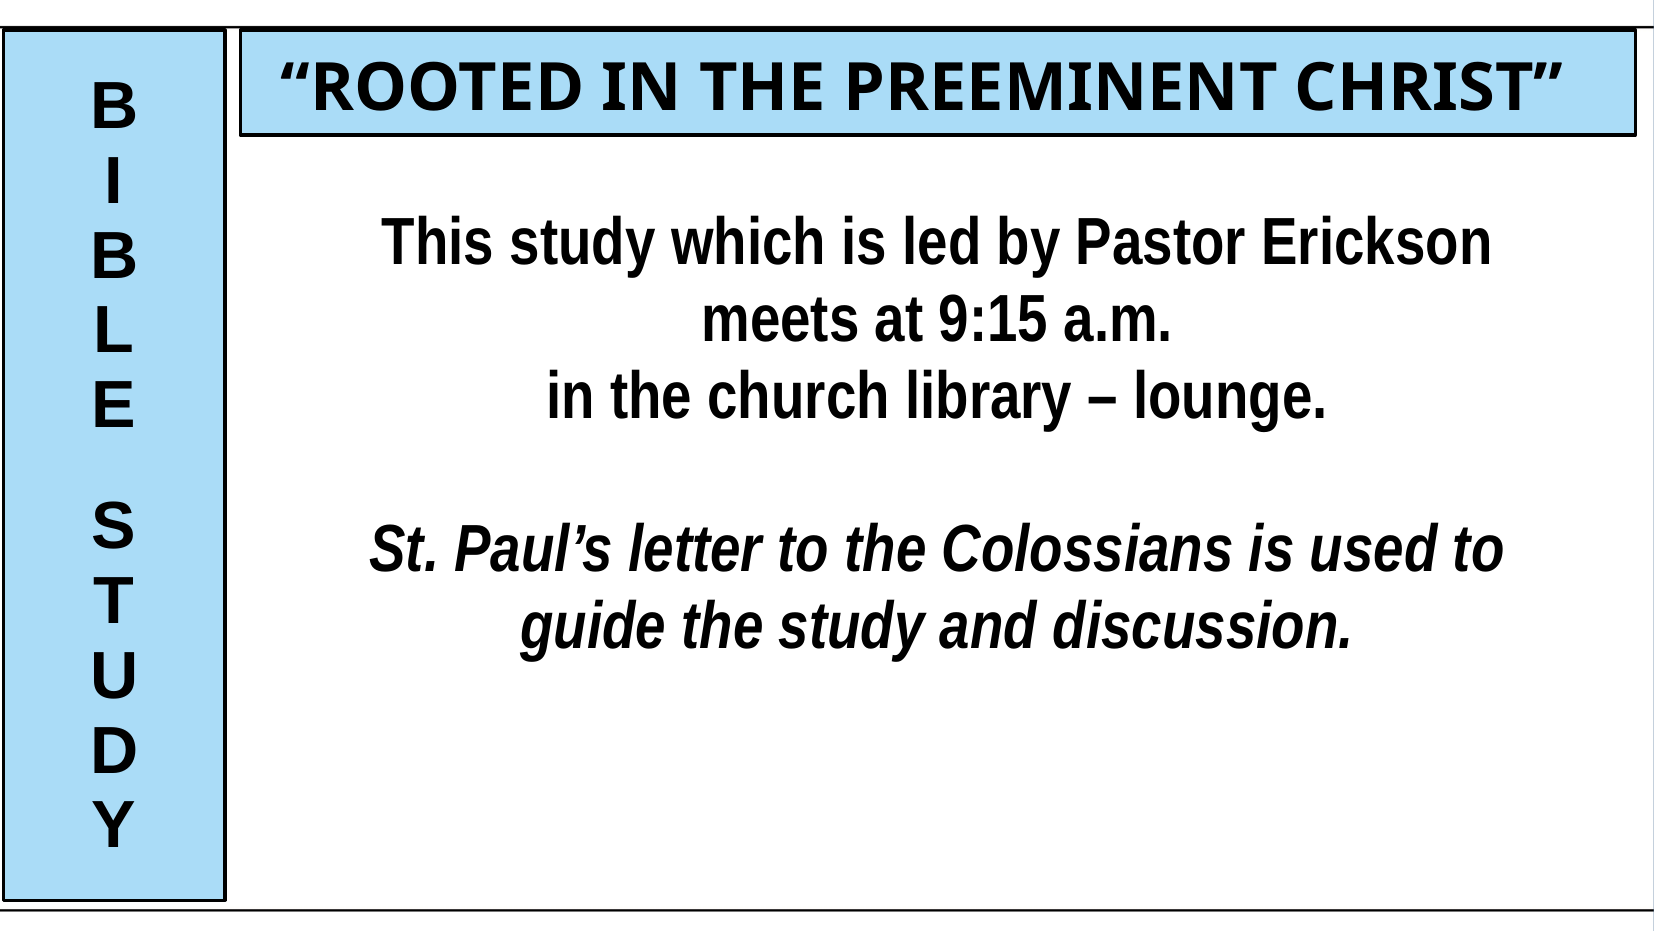

B
I
B
L
E
S
T
U
D
Y
“ROOTED IN THE PREEMINENT CHRIST”
This study which is led by Pastor Erickson meets at 9:15 a.m.
in the church library – lounge.
St. Paul’s letter to the Colossians is used to guide the study and discussion.